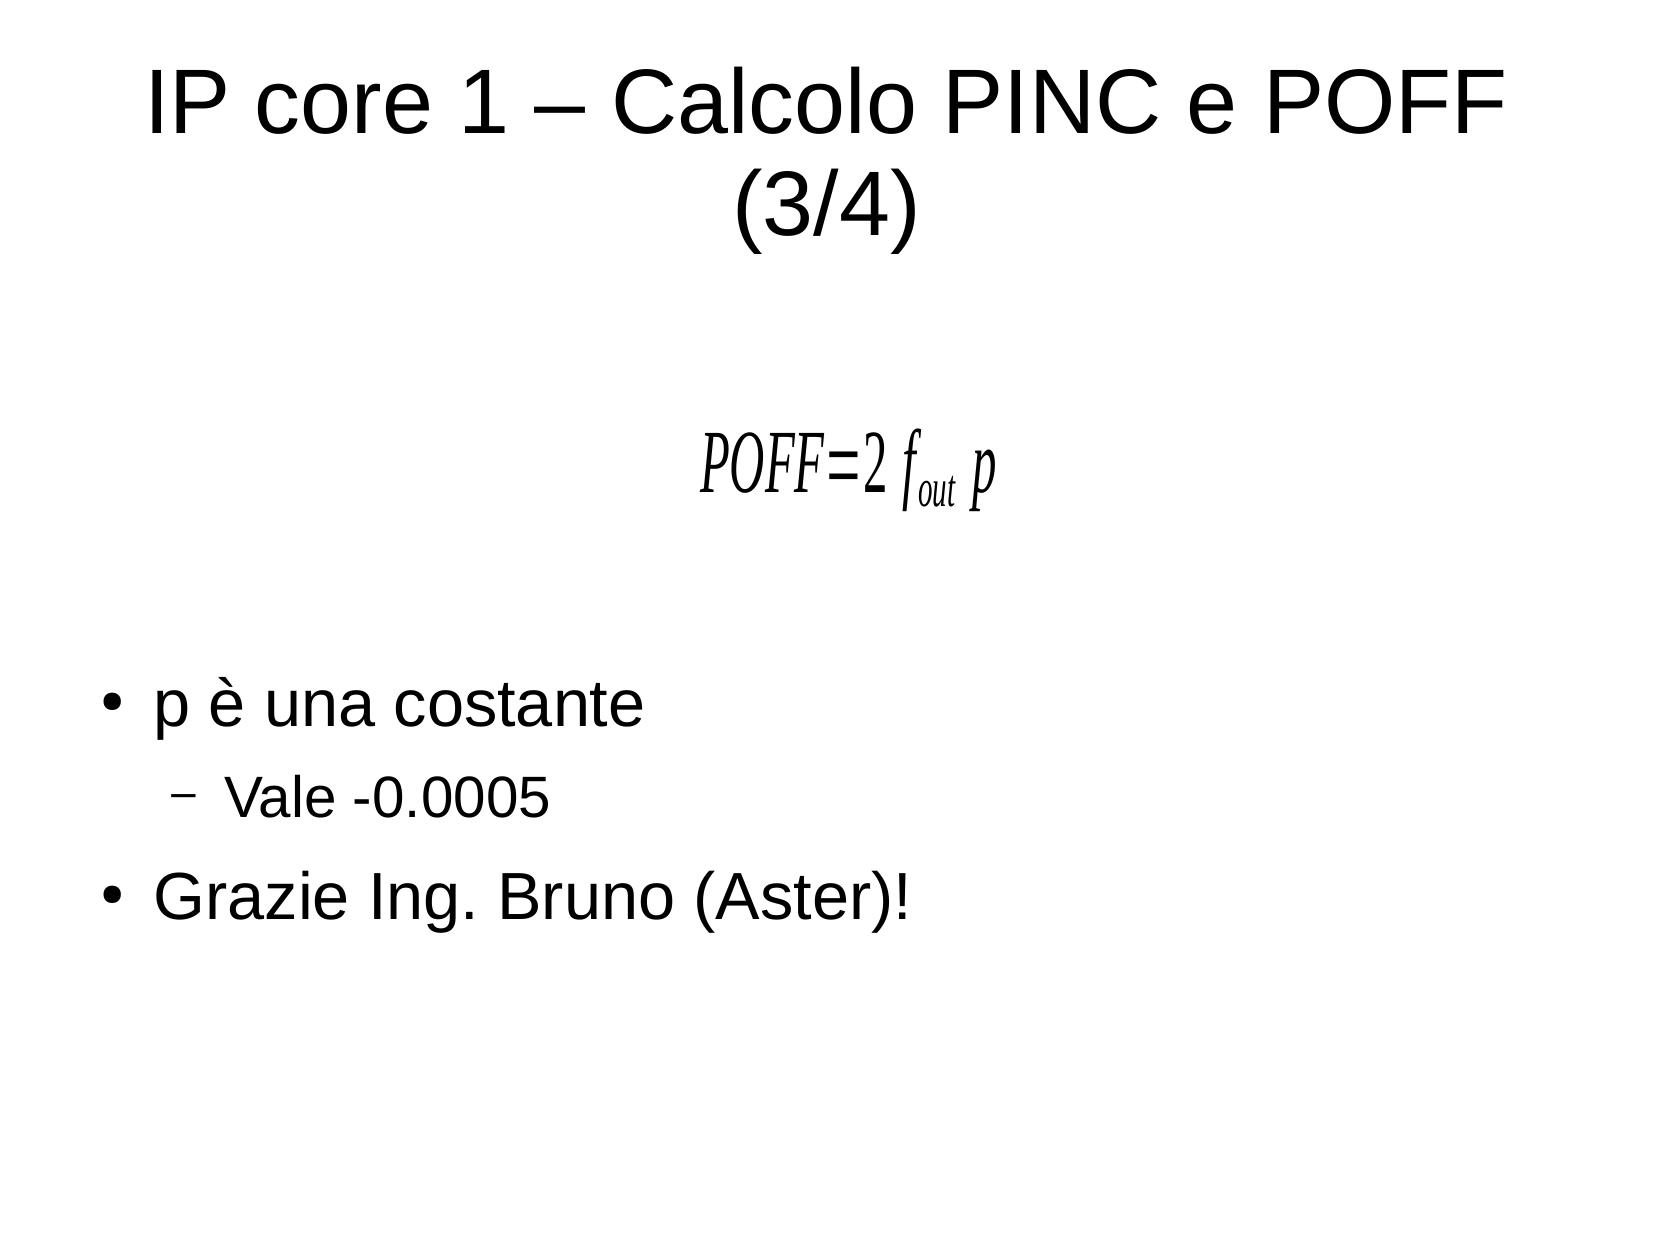

# IP core 1 – Calcolo PINC e POFF (3/4)
p è una costante
Vale -0.0005
Grazie Ing. Bruno (Aster)!